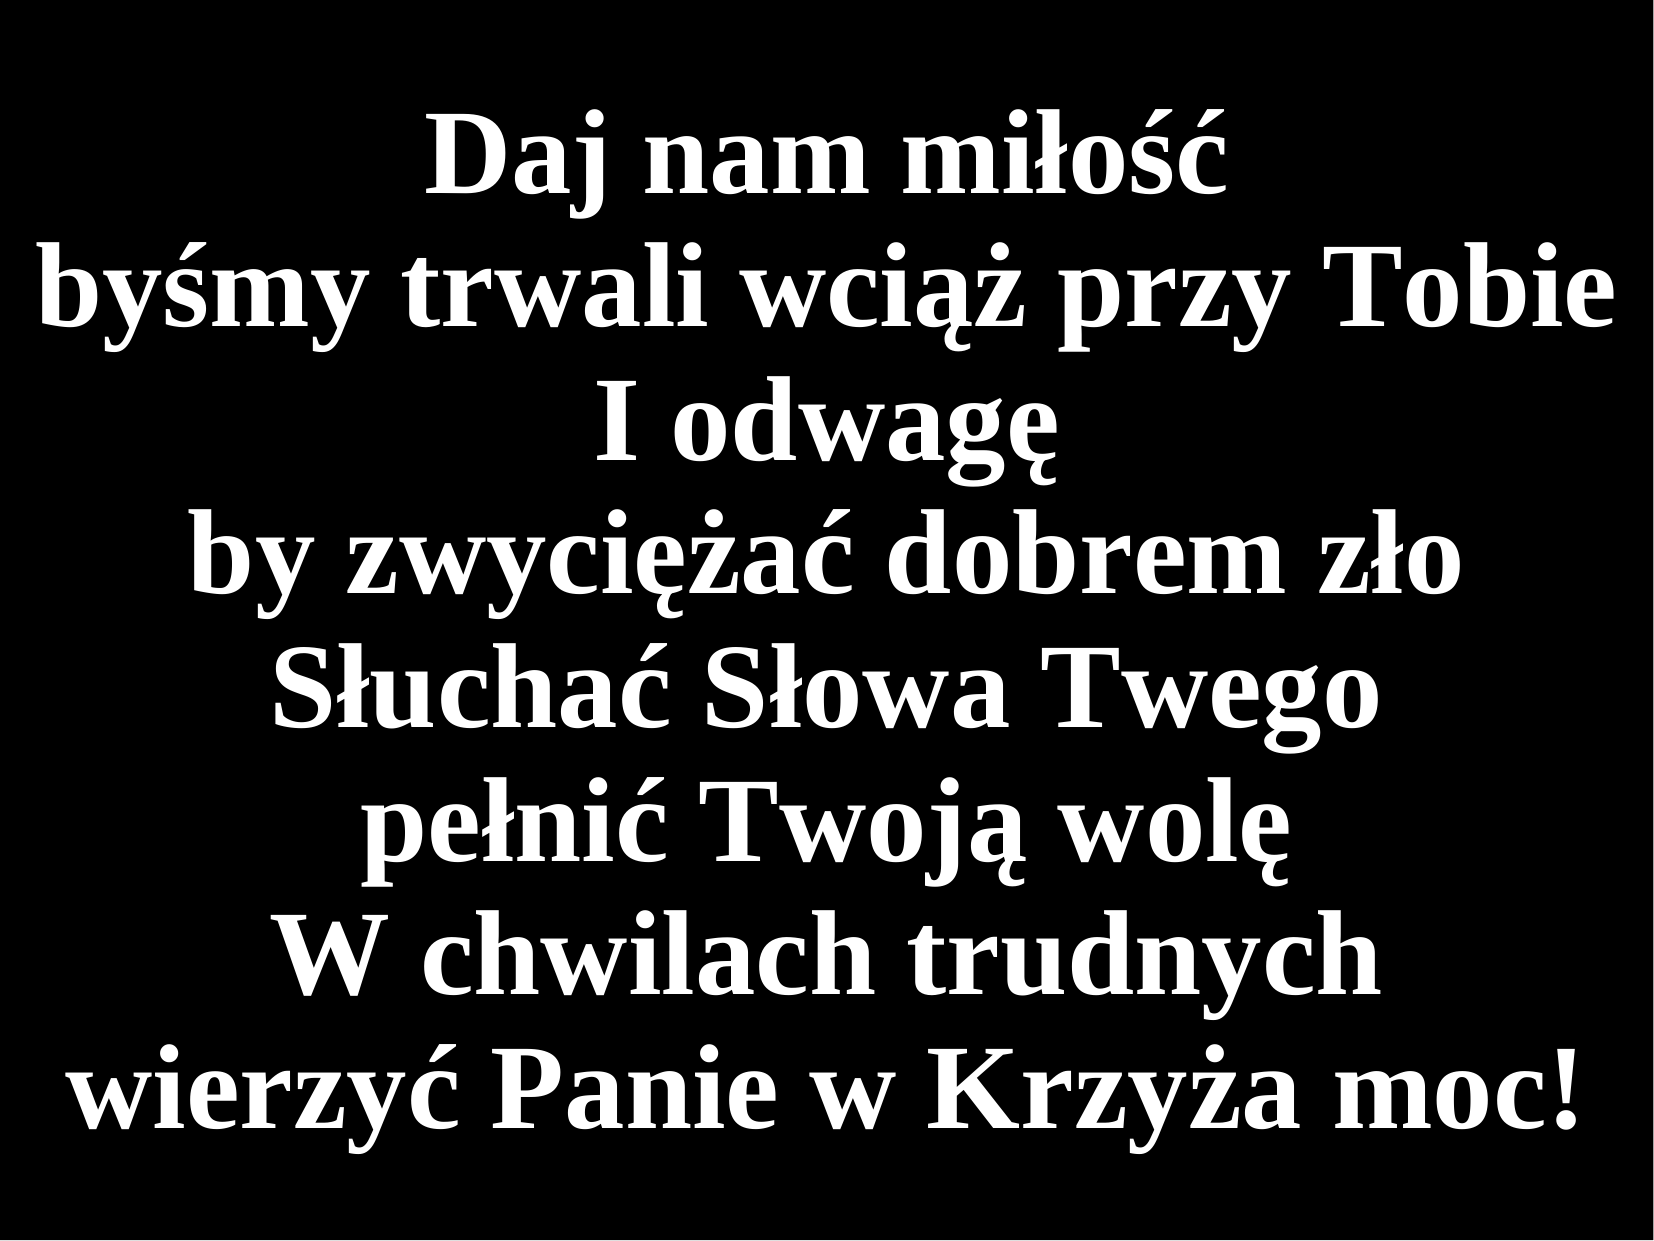

# Daj nam miłość byśmy trwali wciąż przy Tobie I odwagę by zwyciężać dobrem zło Słuchać Słowa Twego pełnić Twoją wolę W chwilach trudnych wierzyć Panie w Krzyża moc!